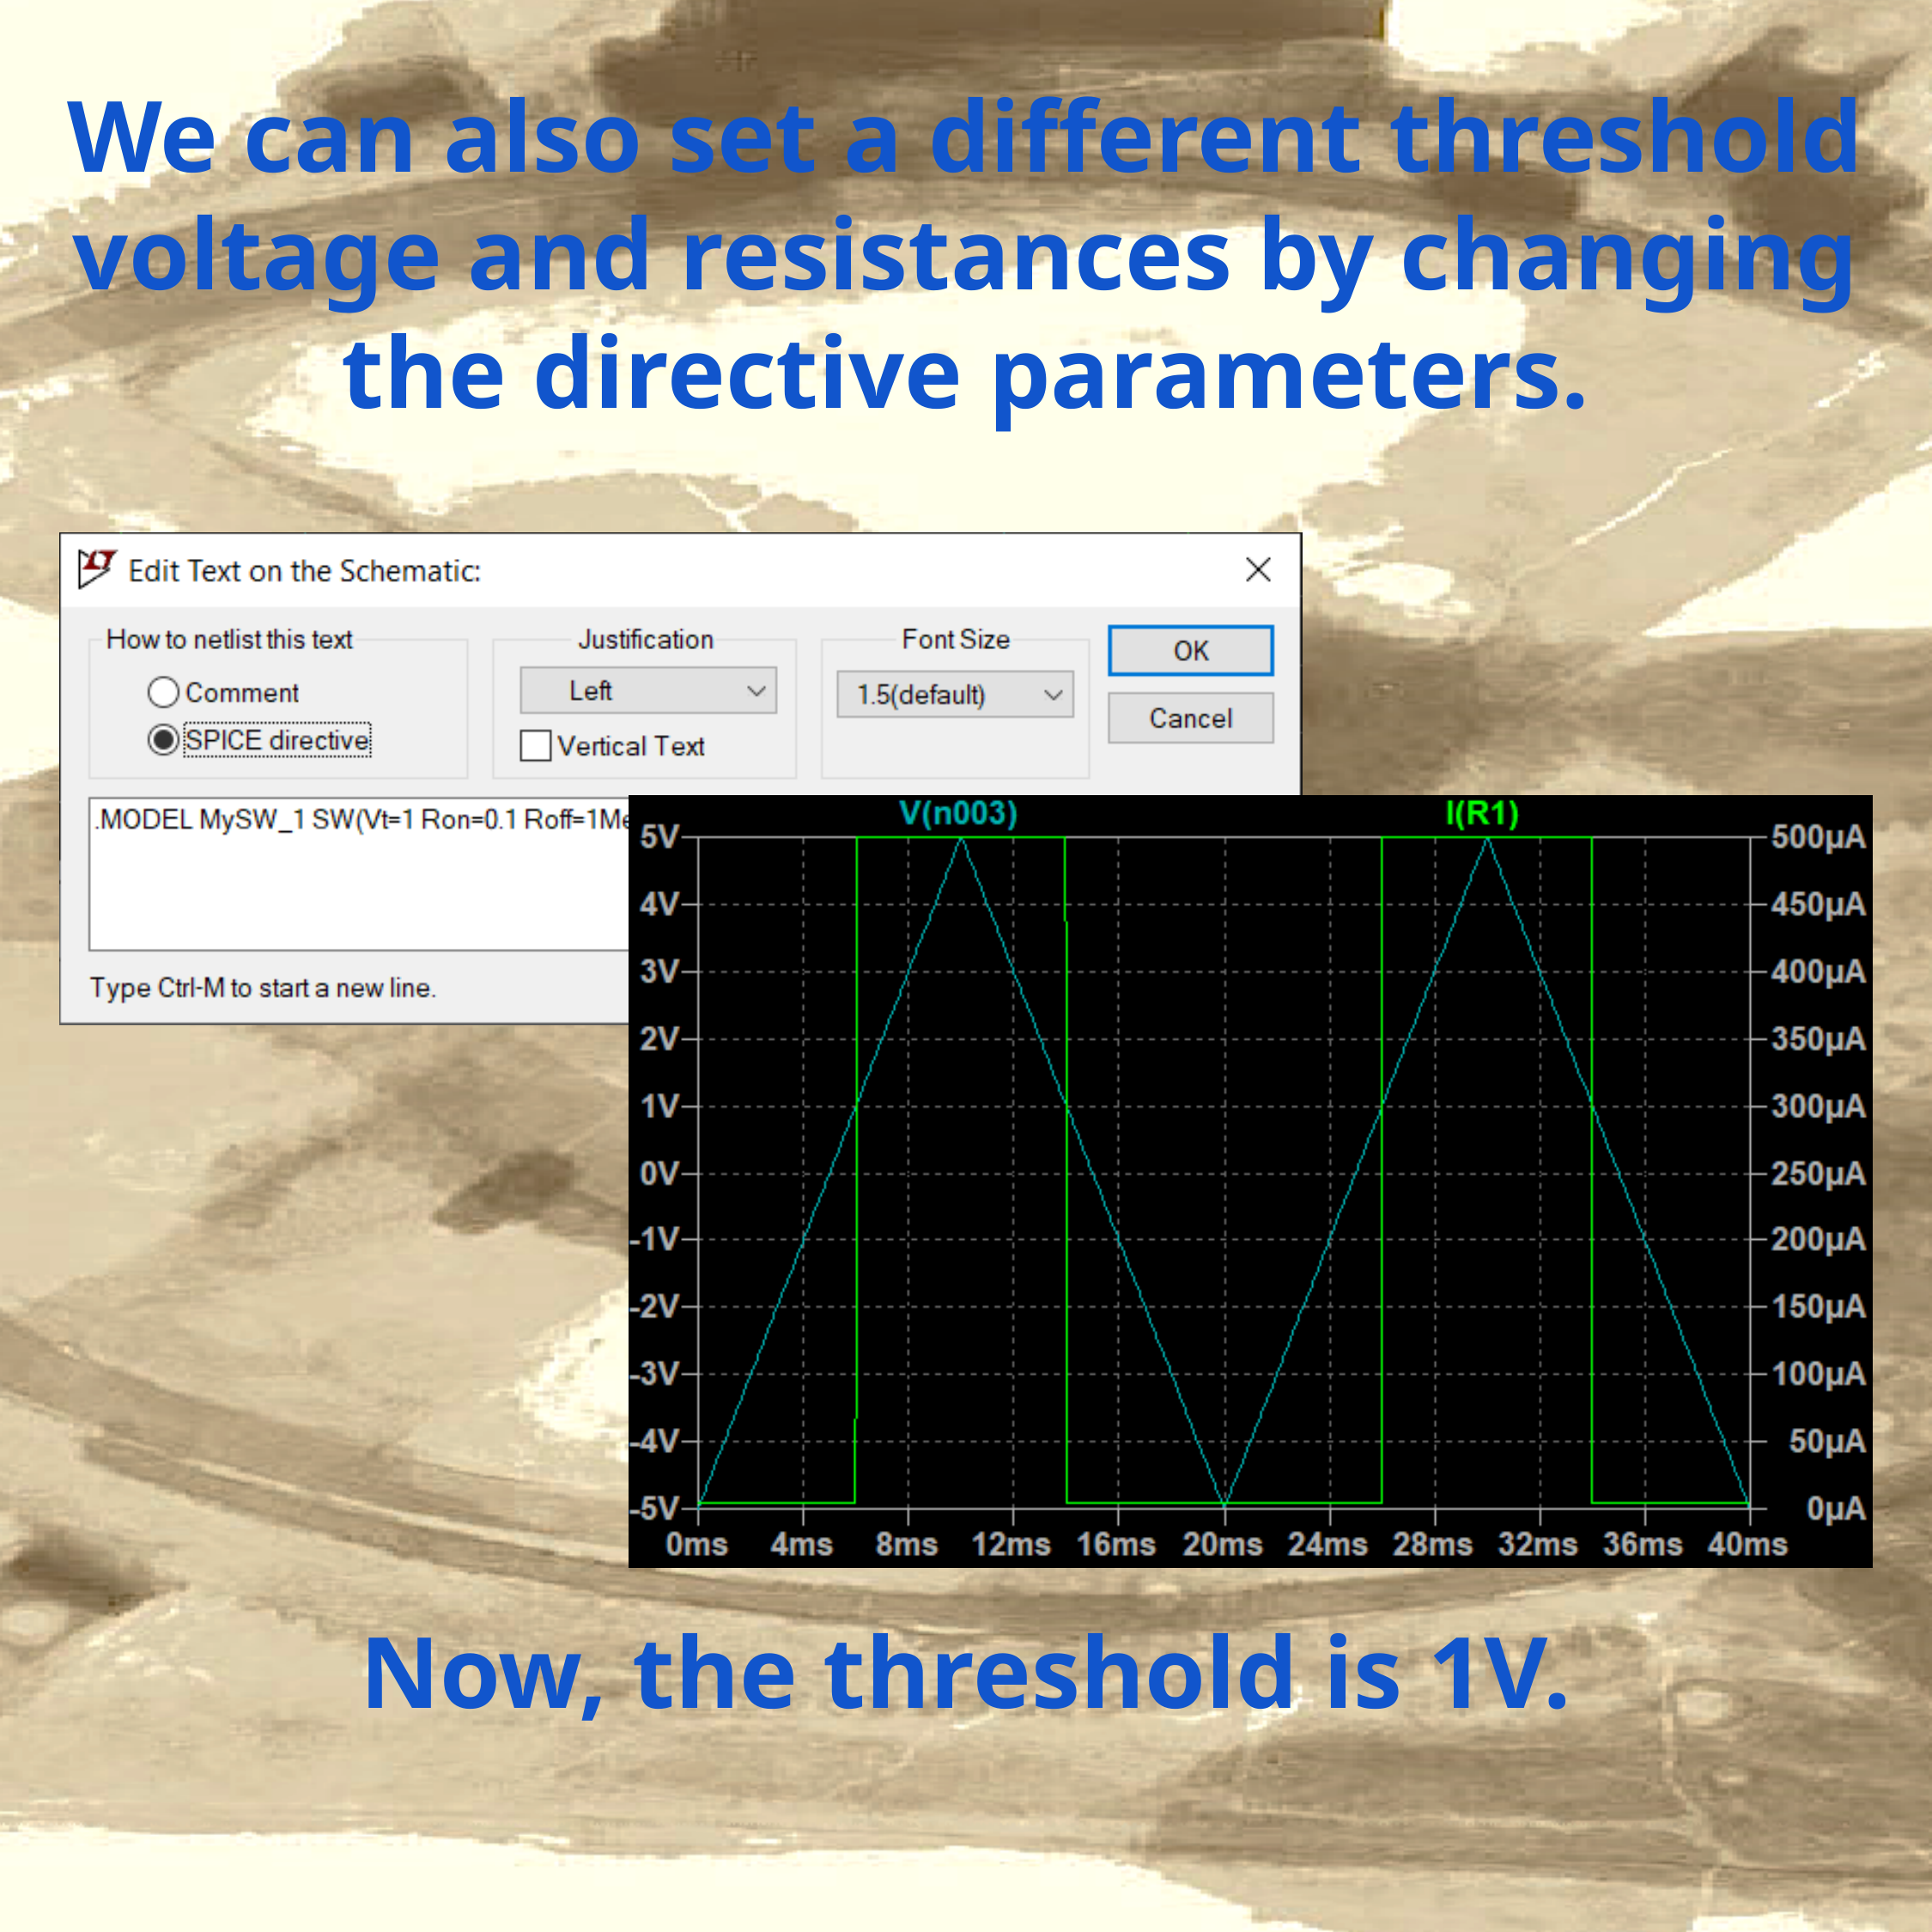

We can also set a different threshold voltage and resistances by changing the directive parameters.
Now, the threshold is 1V.